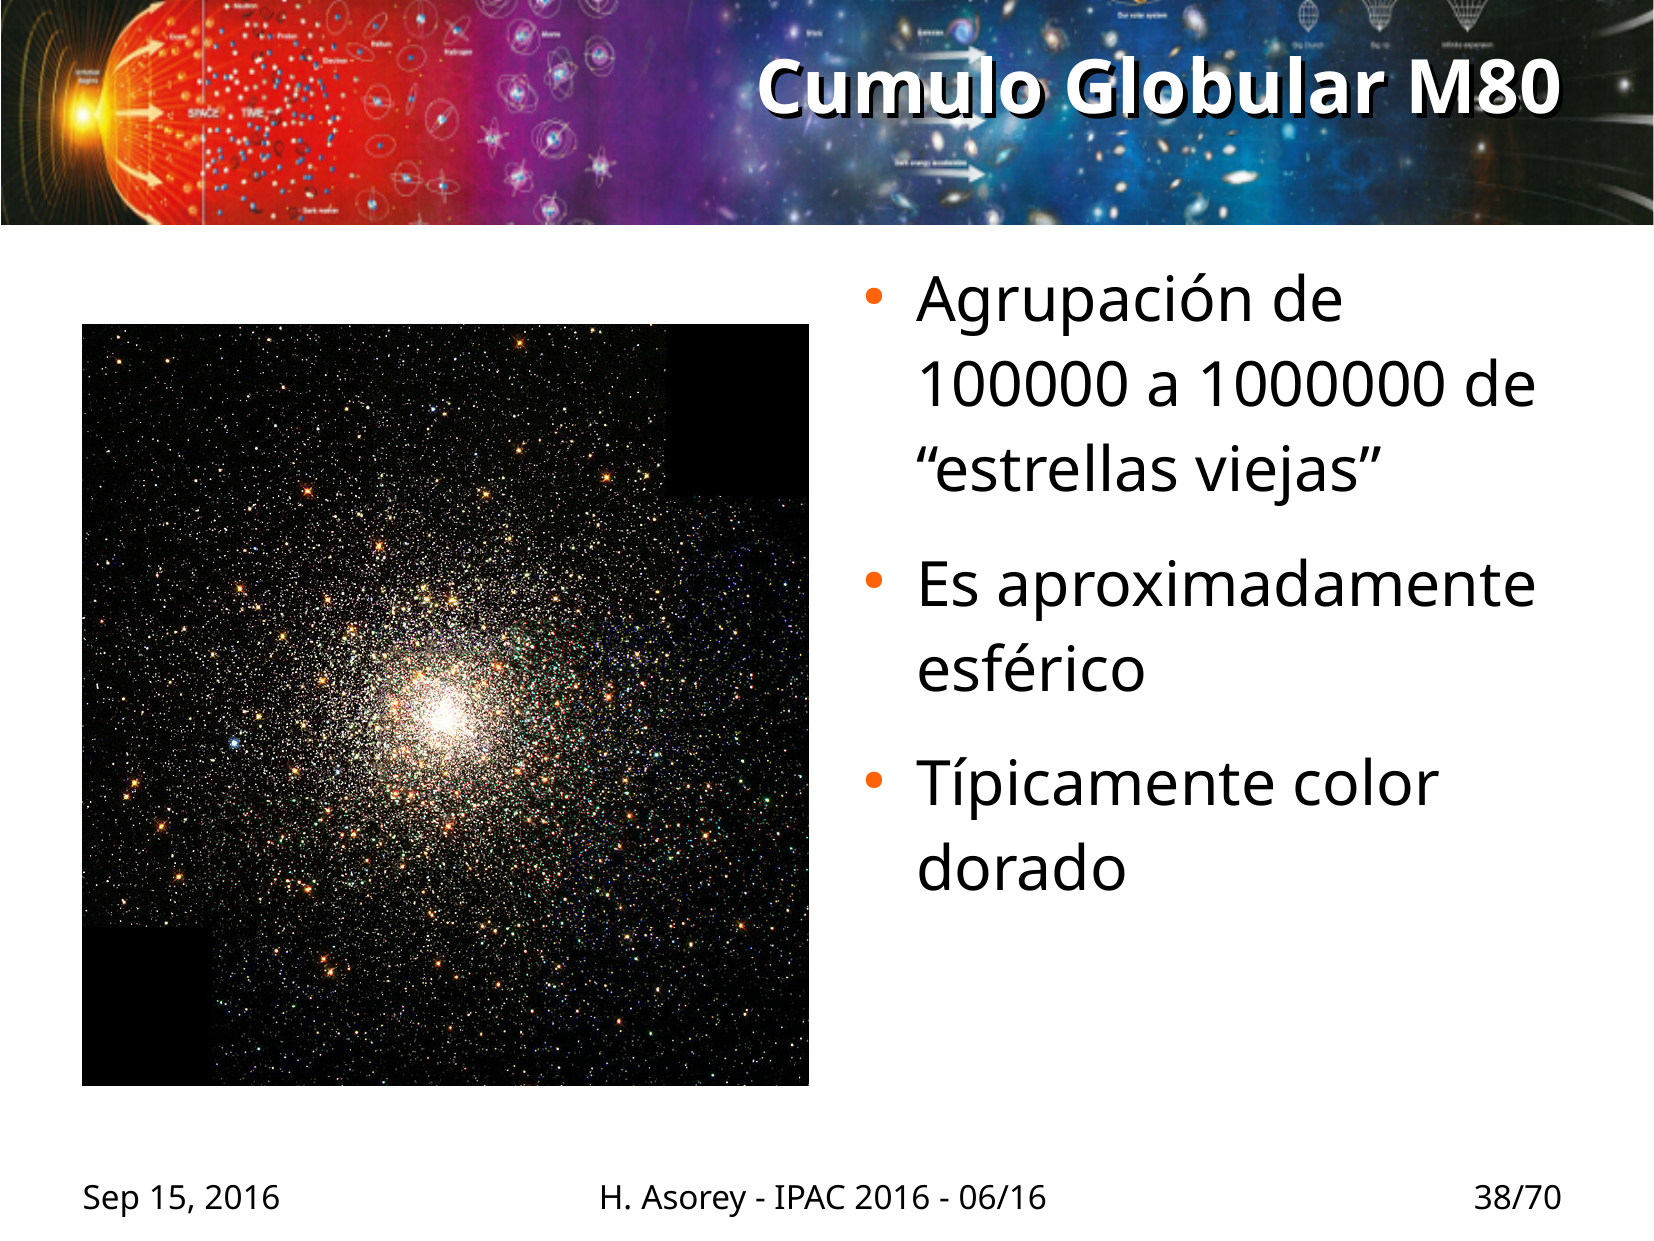

# Cumulo Globular M80
Agrupación de 100000 a 1000000 de “estrellas viejas”
Es aproximadamente esférico
Típicamente color dorado
Sep 15, 2016
H. Asorey - IPAC 2016 - 06/16
38